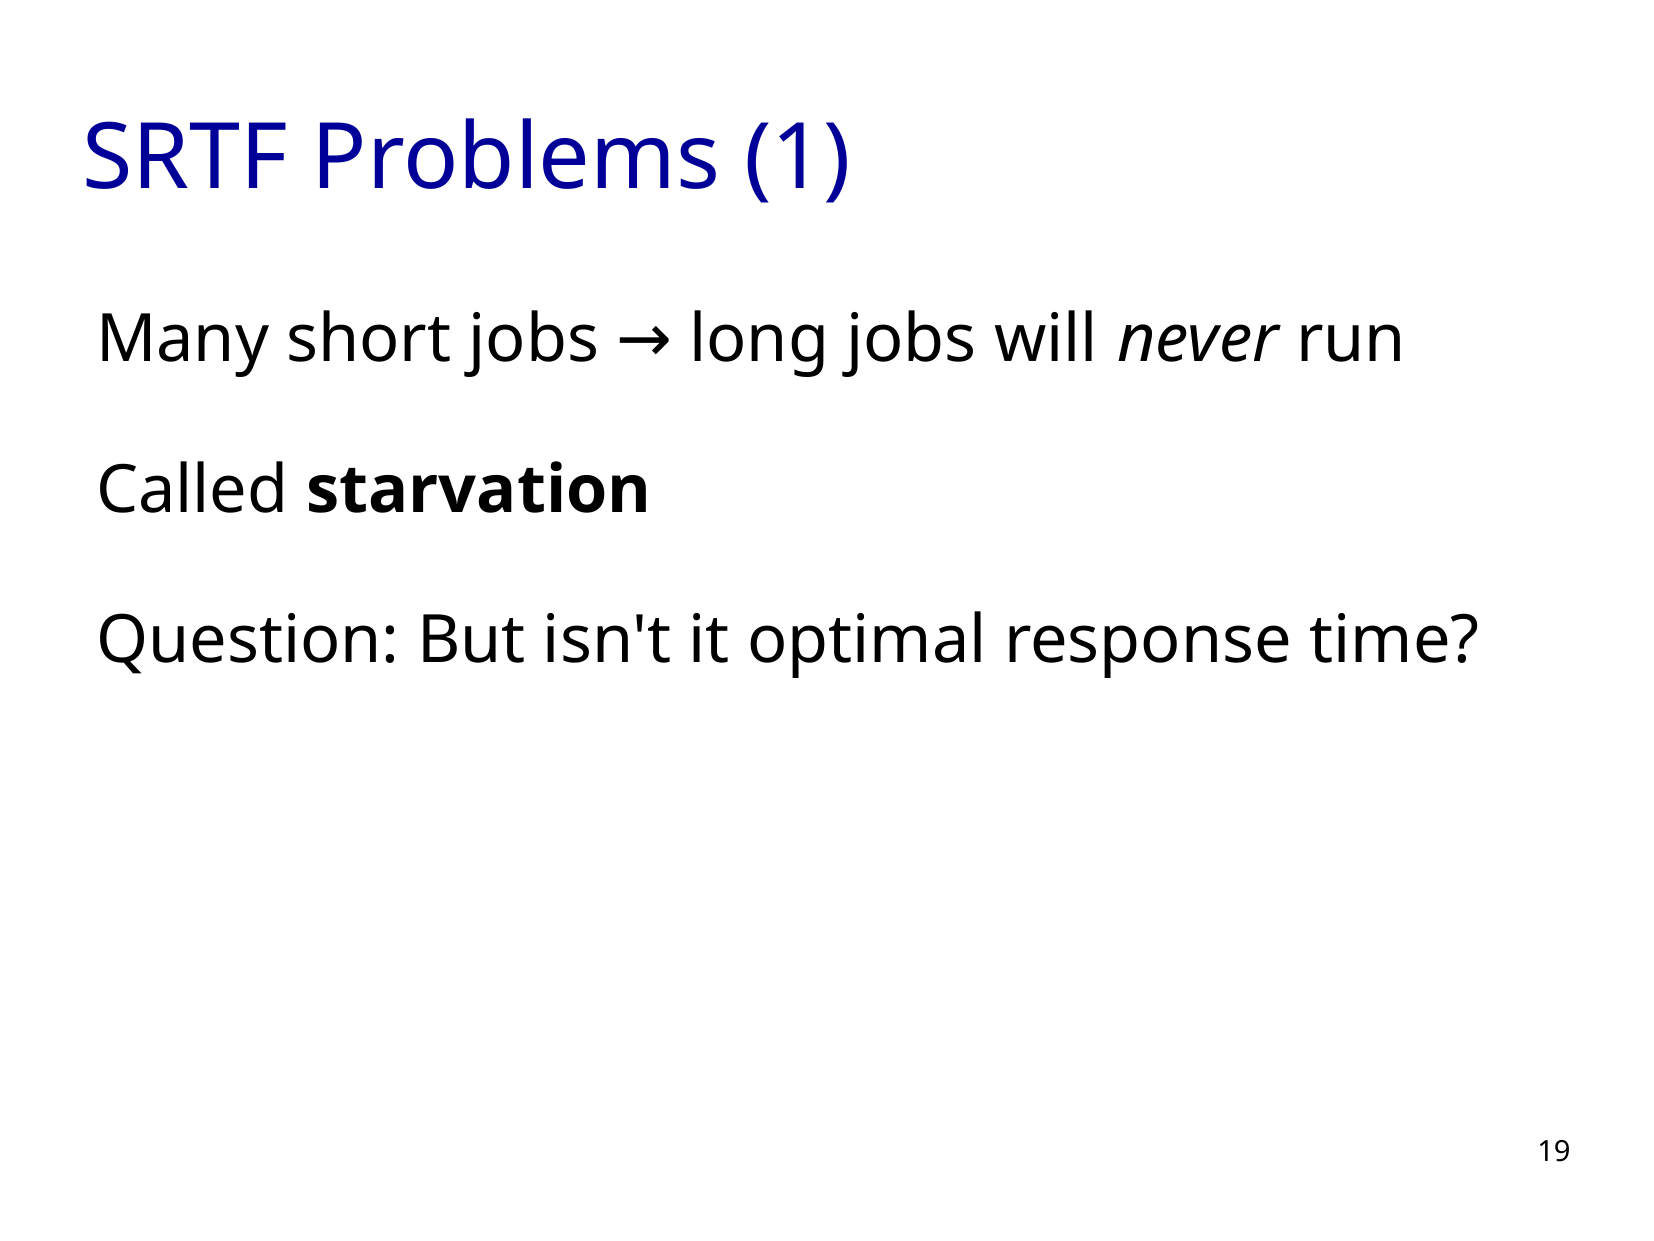

# SRTF Problems (1)
Many short jobs → long jobs will never run
Called starvation
Question: But isn't it optimal response time?
19